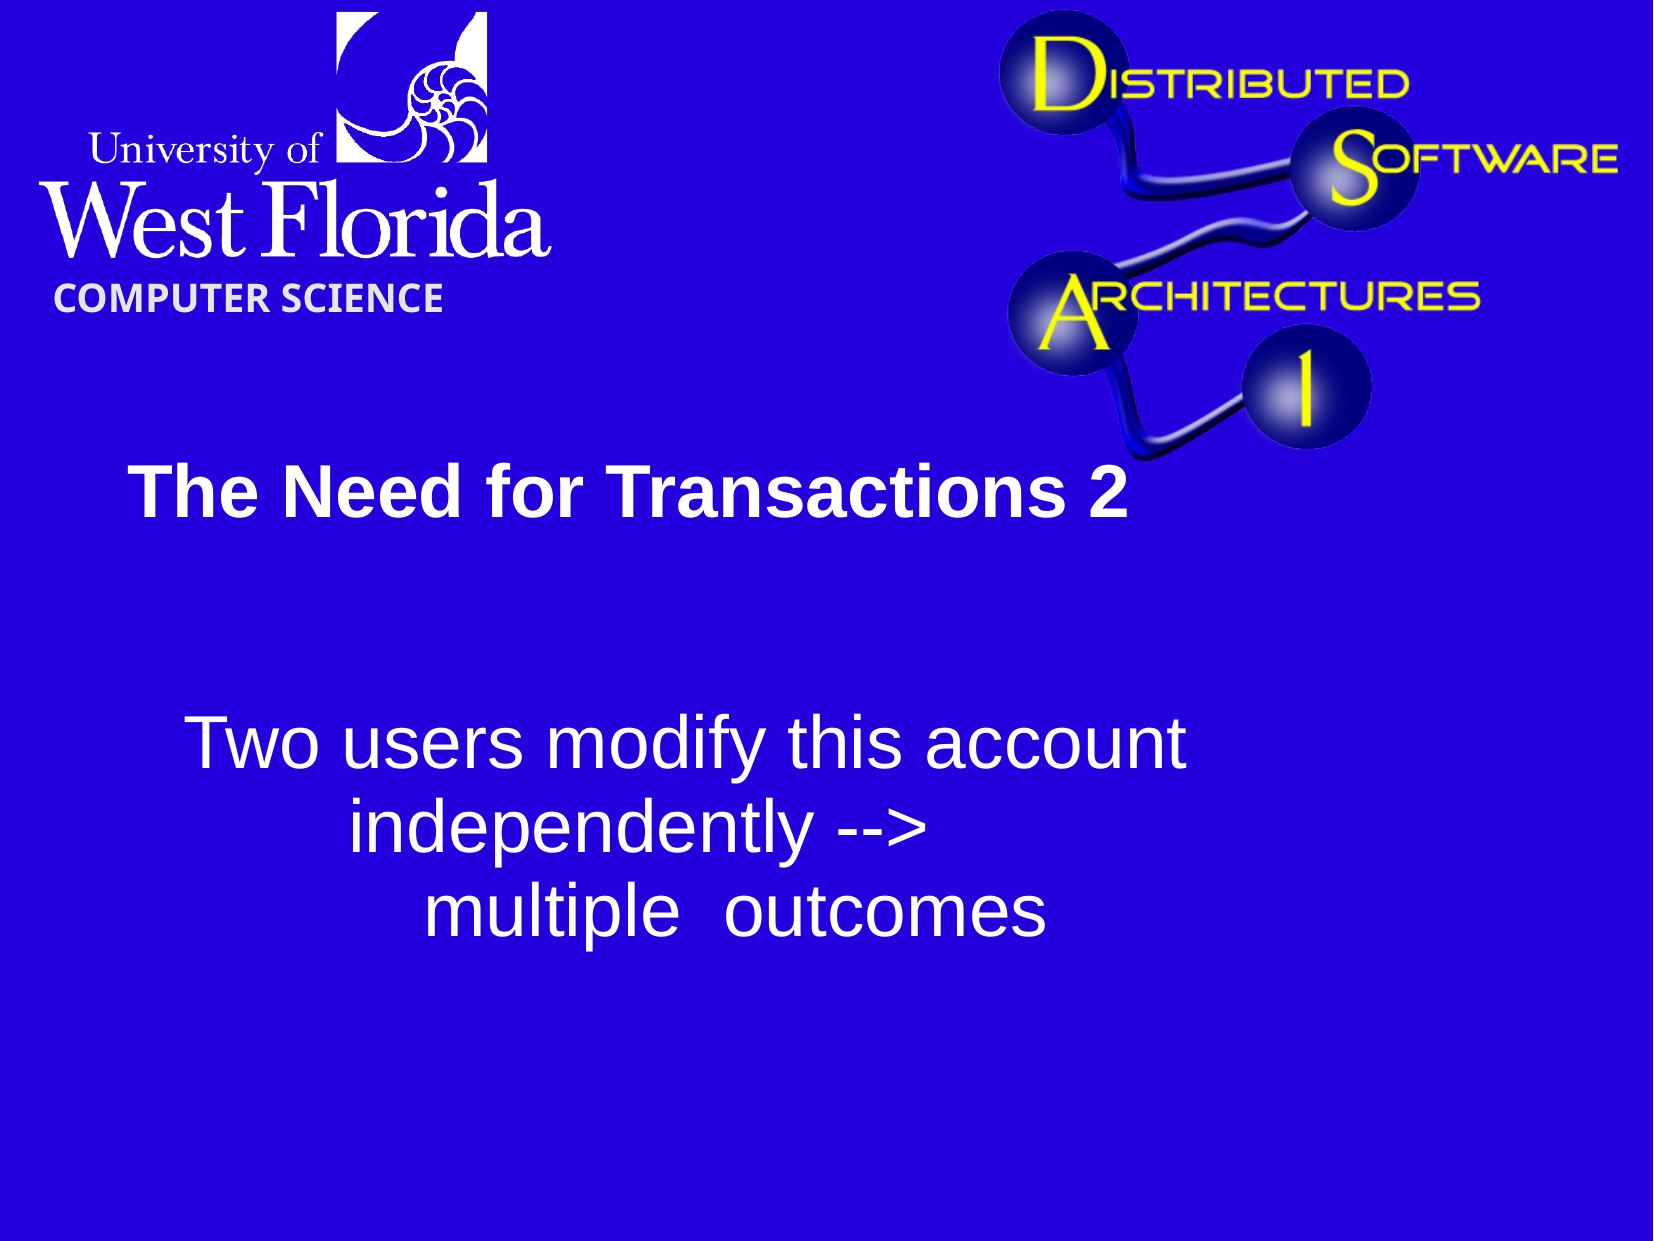

COMPUTER SCIENCE
The Need for Transactions 2
 Two users modify this account
		independently -->
			multiple 	outcomes